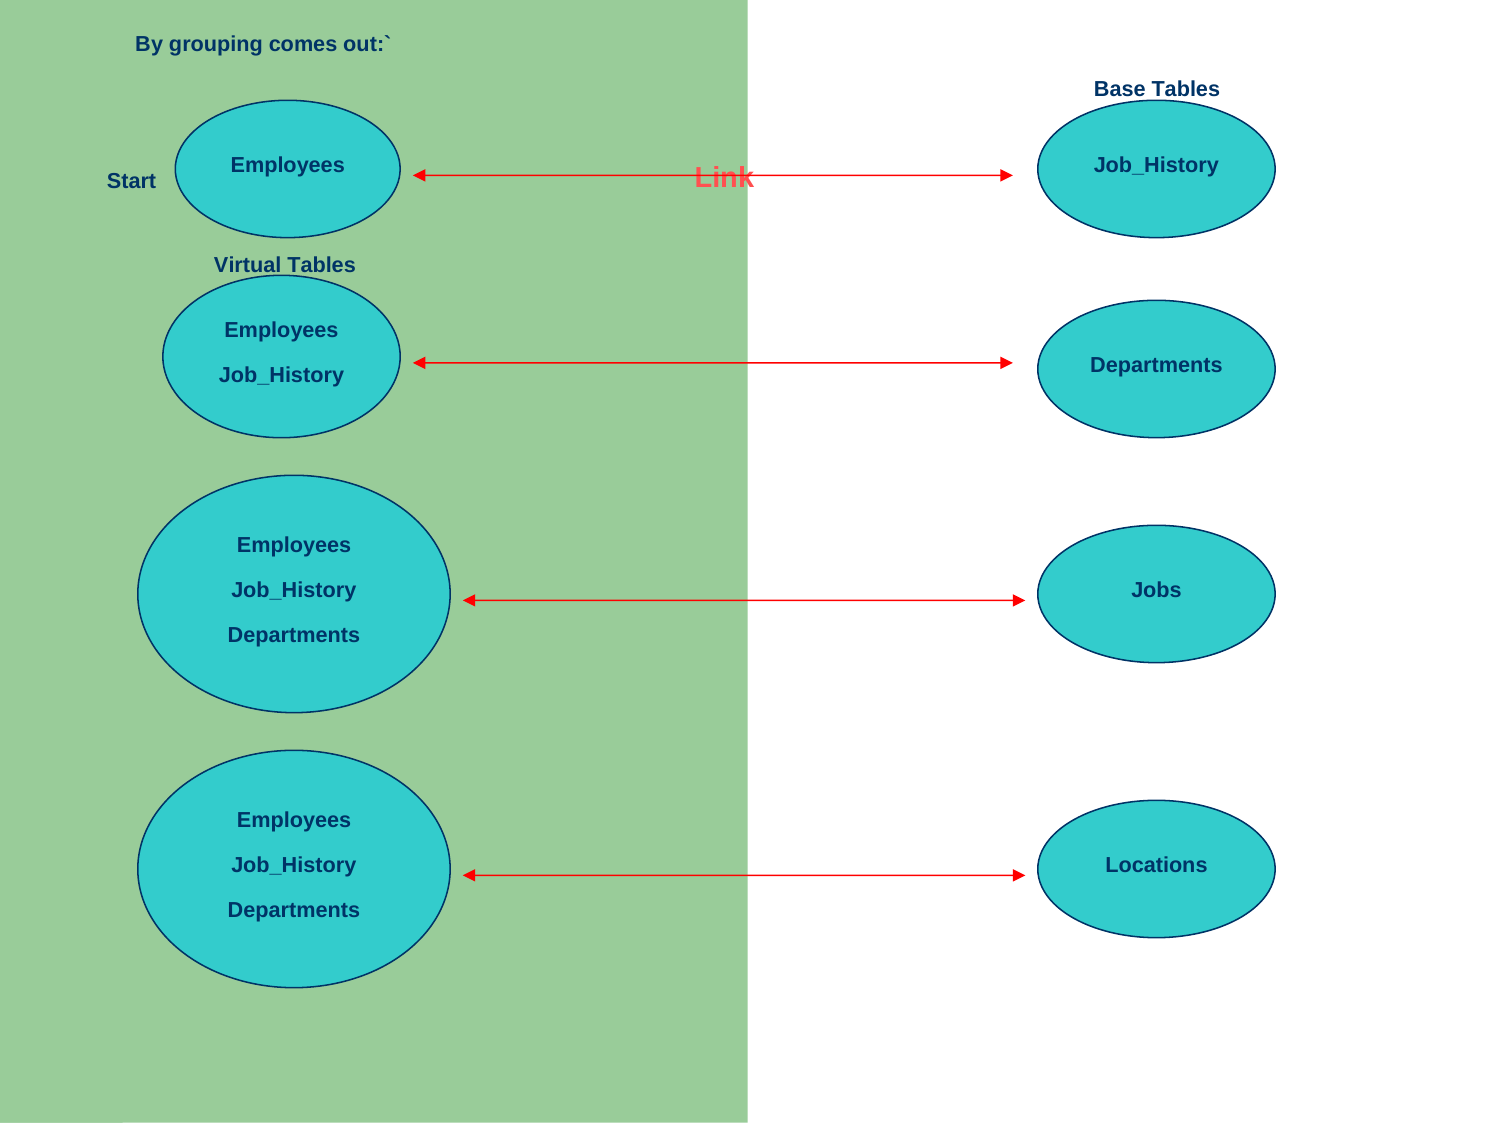

By grouping comes out:`
 Base Tables
Employees
Job_History
Link
Start
Virtual Tables
Employees
Job_History
Departments
Employees
Job_History
Departments
Jobs
Employees
Job_History
Departments
Locations